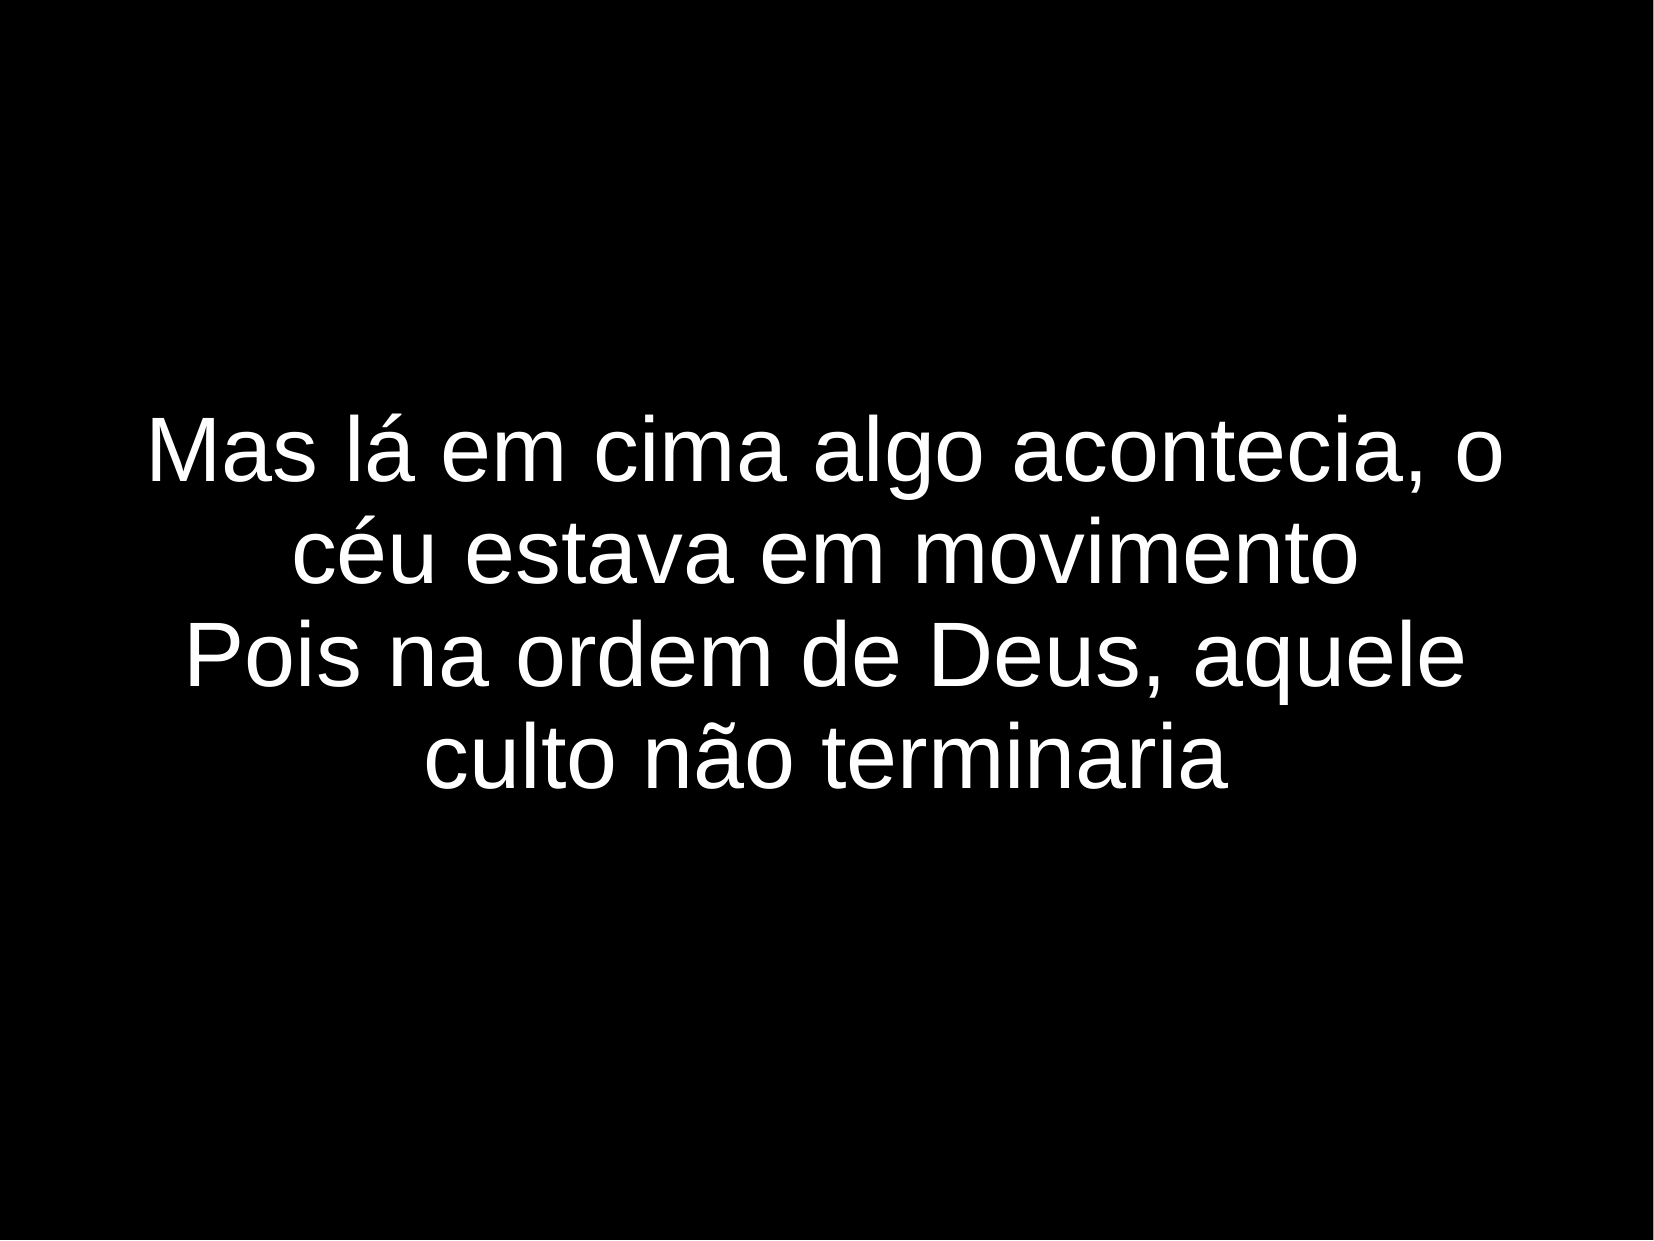

# Mas lá em cima algo acontecia, o céu estava em movimento
Pois na ordem de Deus, aquele culto não terminaria